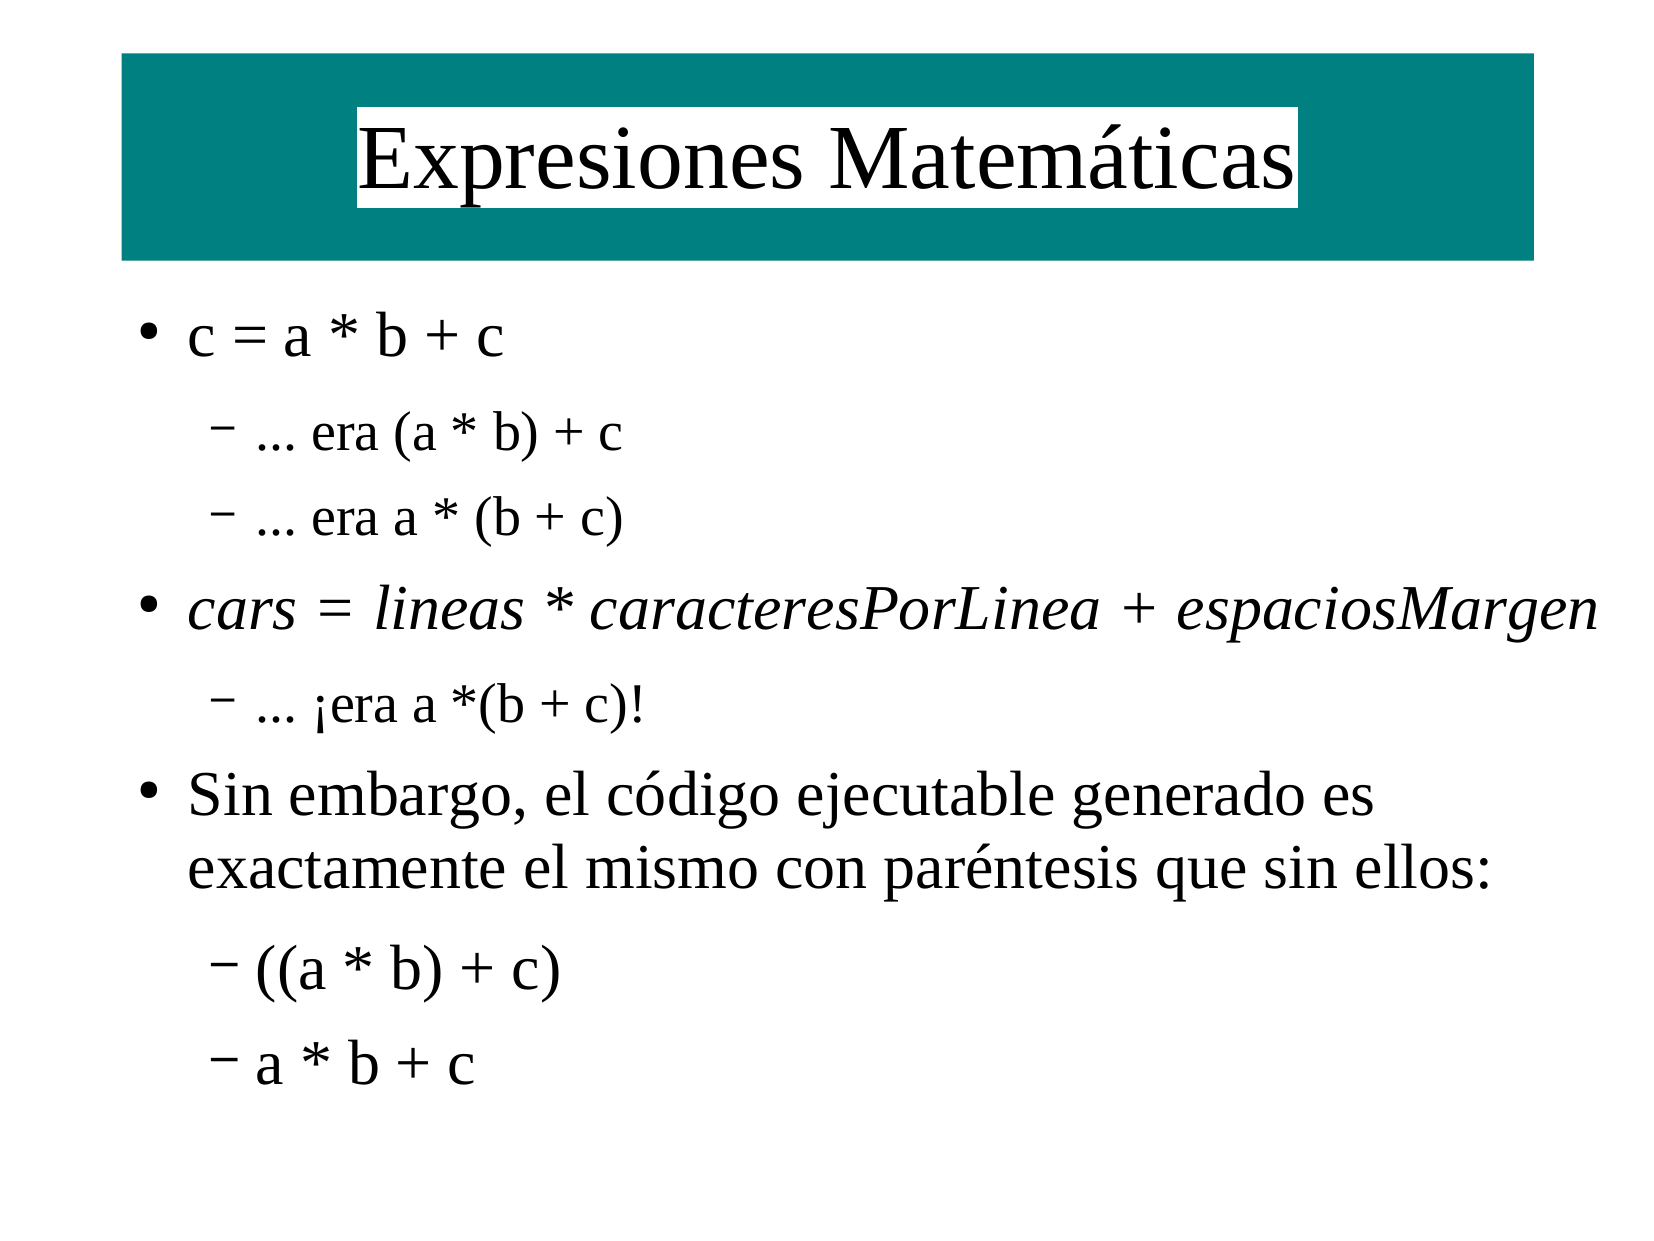

# Expresiones Matemáticas
c = a * b + c
... era (a * b) + c
... era a * (b + c)
cars = lineas * caracteresPorLinea + espaciosMargen
... ¡era a *(b + c)!
Sin embargo, el código ejecutable generado es exactamente el mismo con paréntesis que sin ellos:
((a * b) + c)
a * b + c